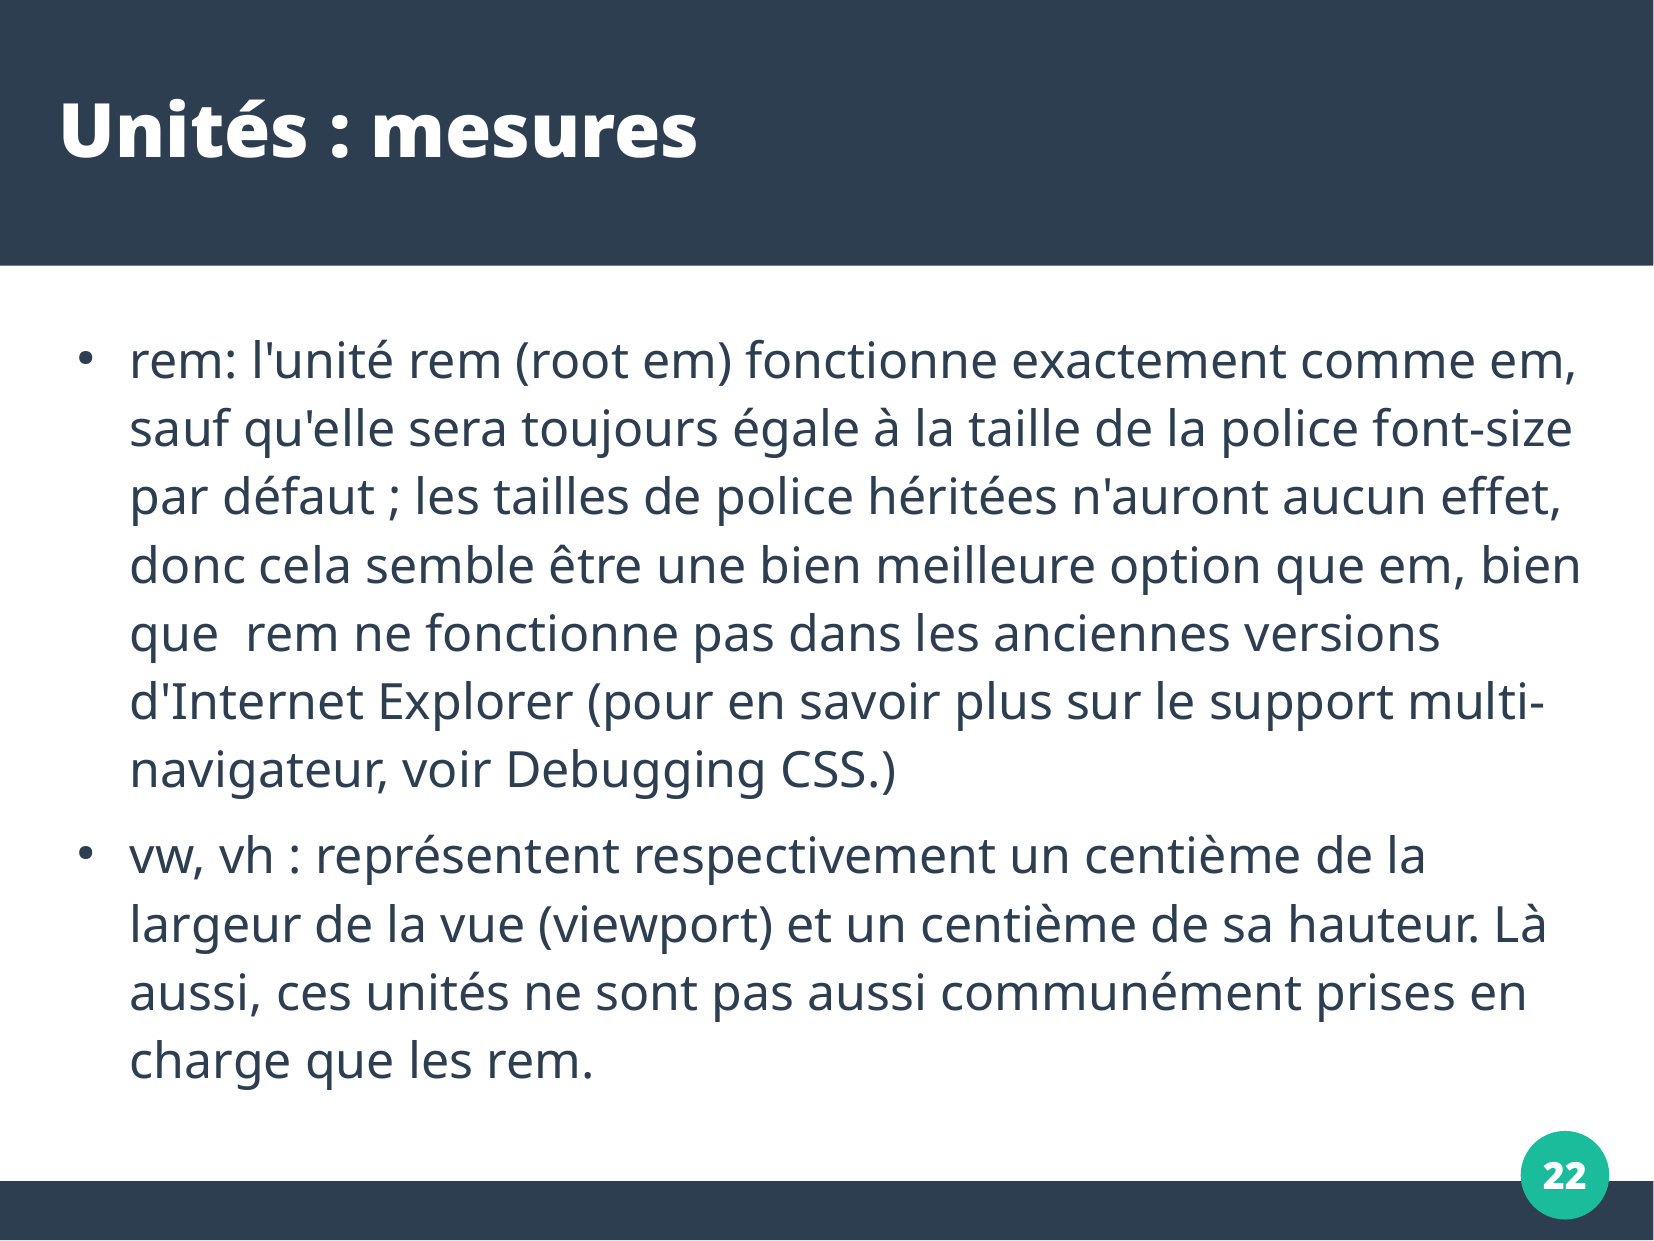

# Unités : mesures
rem: l'unité rem (root em) fonctionne exactement comme em, sauf qu'elle sera toujours égale à la taille de la police font-size par défaut ; les tailles de police héritées n'auront aucun effet, donc cela semble être une bien meilleure option que em, bien que rem ne fonctionne pas dans les anciennes versions d'Internet Explorer (pour en savoir plus sur le support multi-navigateur, voir Debugging CSS.)
vw, vh : représentent respectivement un centième de la largeur de la vue (viewport) et un centième de sa hauteur. Là aussi, ces unités ne sont pas aussi communément prises en charge que les rem.
22